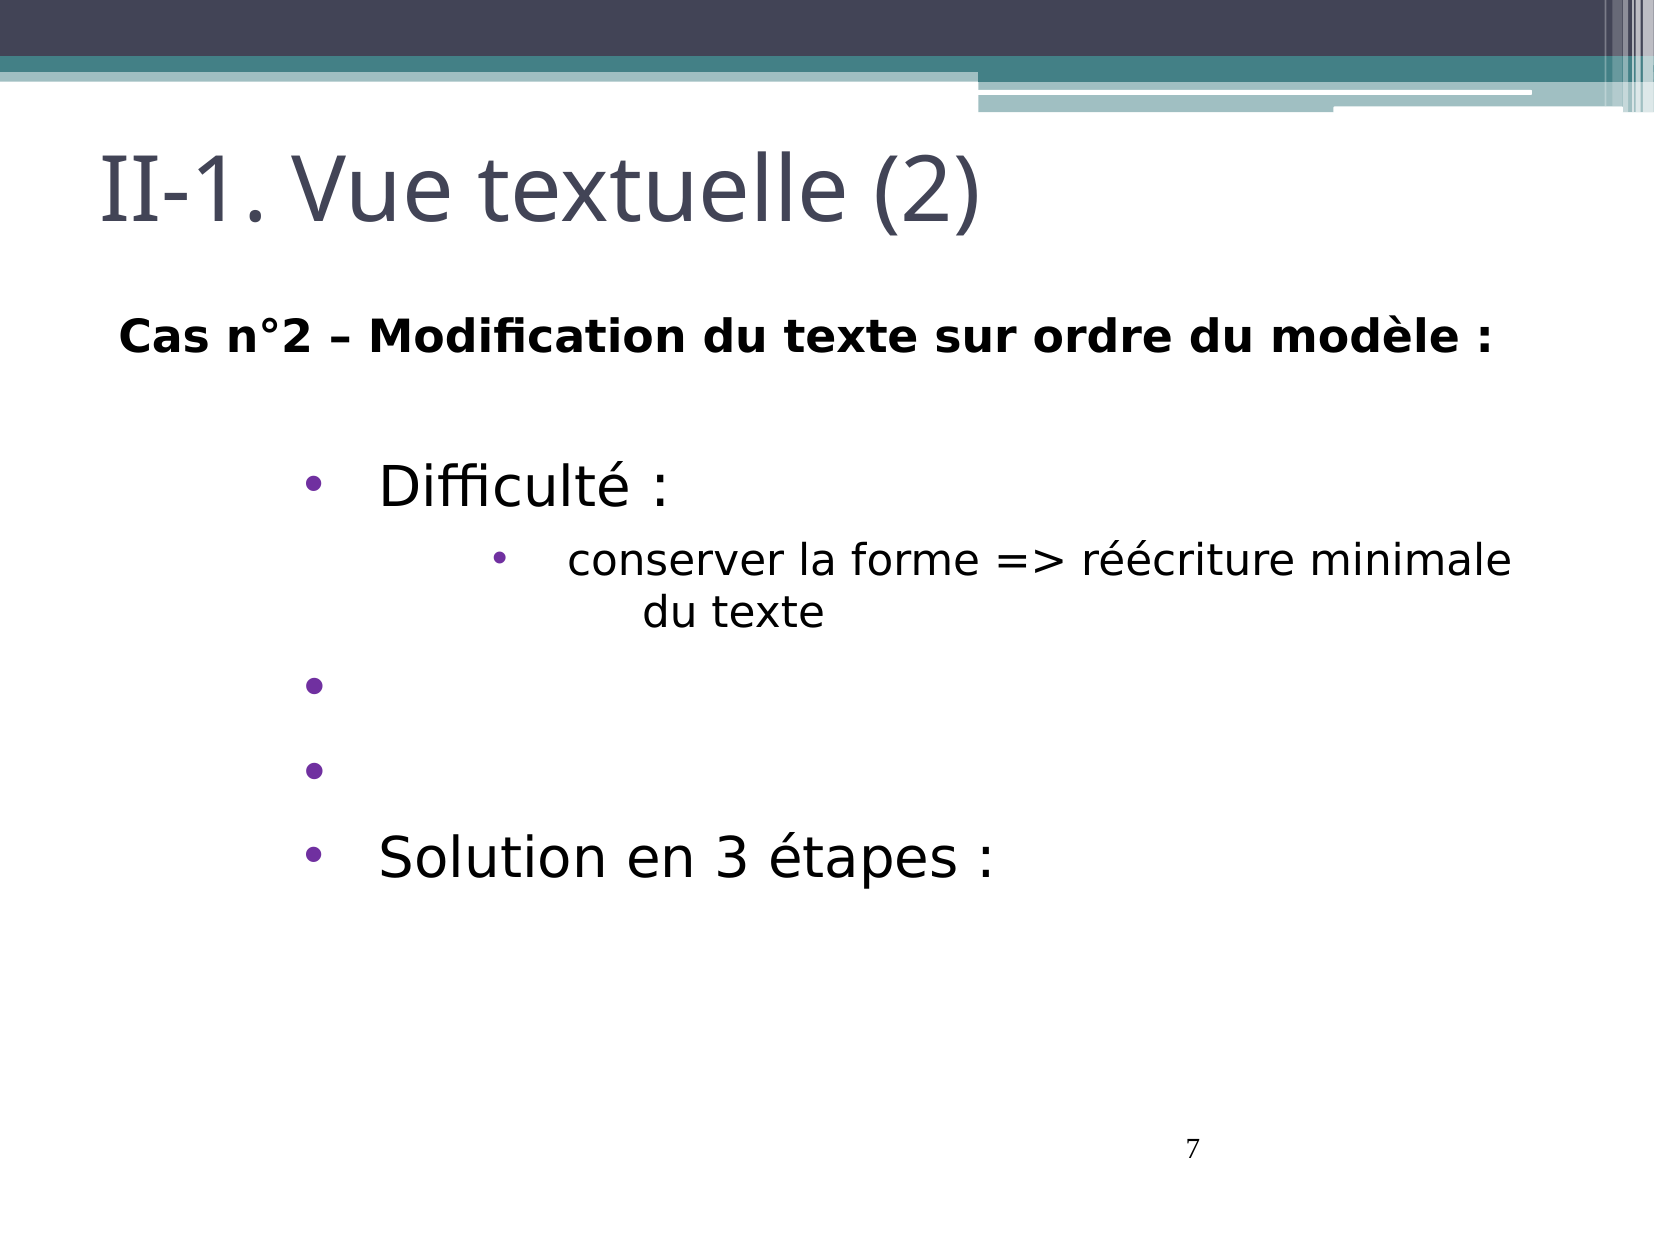

# II-1. Vue textuelle (2)
Cas n°2 – Modification du texte sur ordre du modèle :
Difficulté :
conserver la forme => réécriture minimale du texte
Solution en 3 étapes :